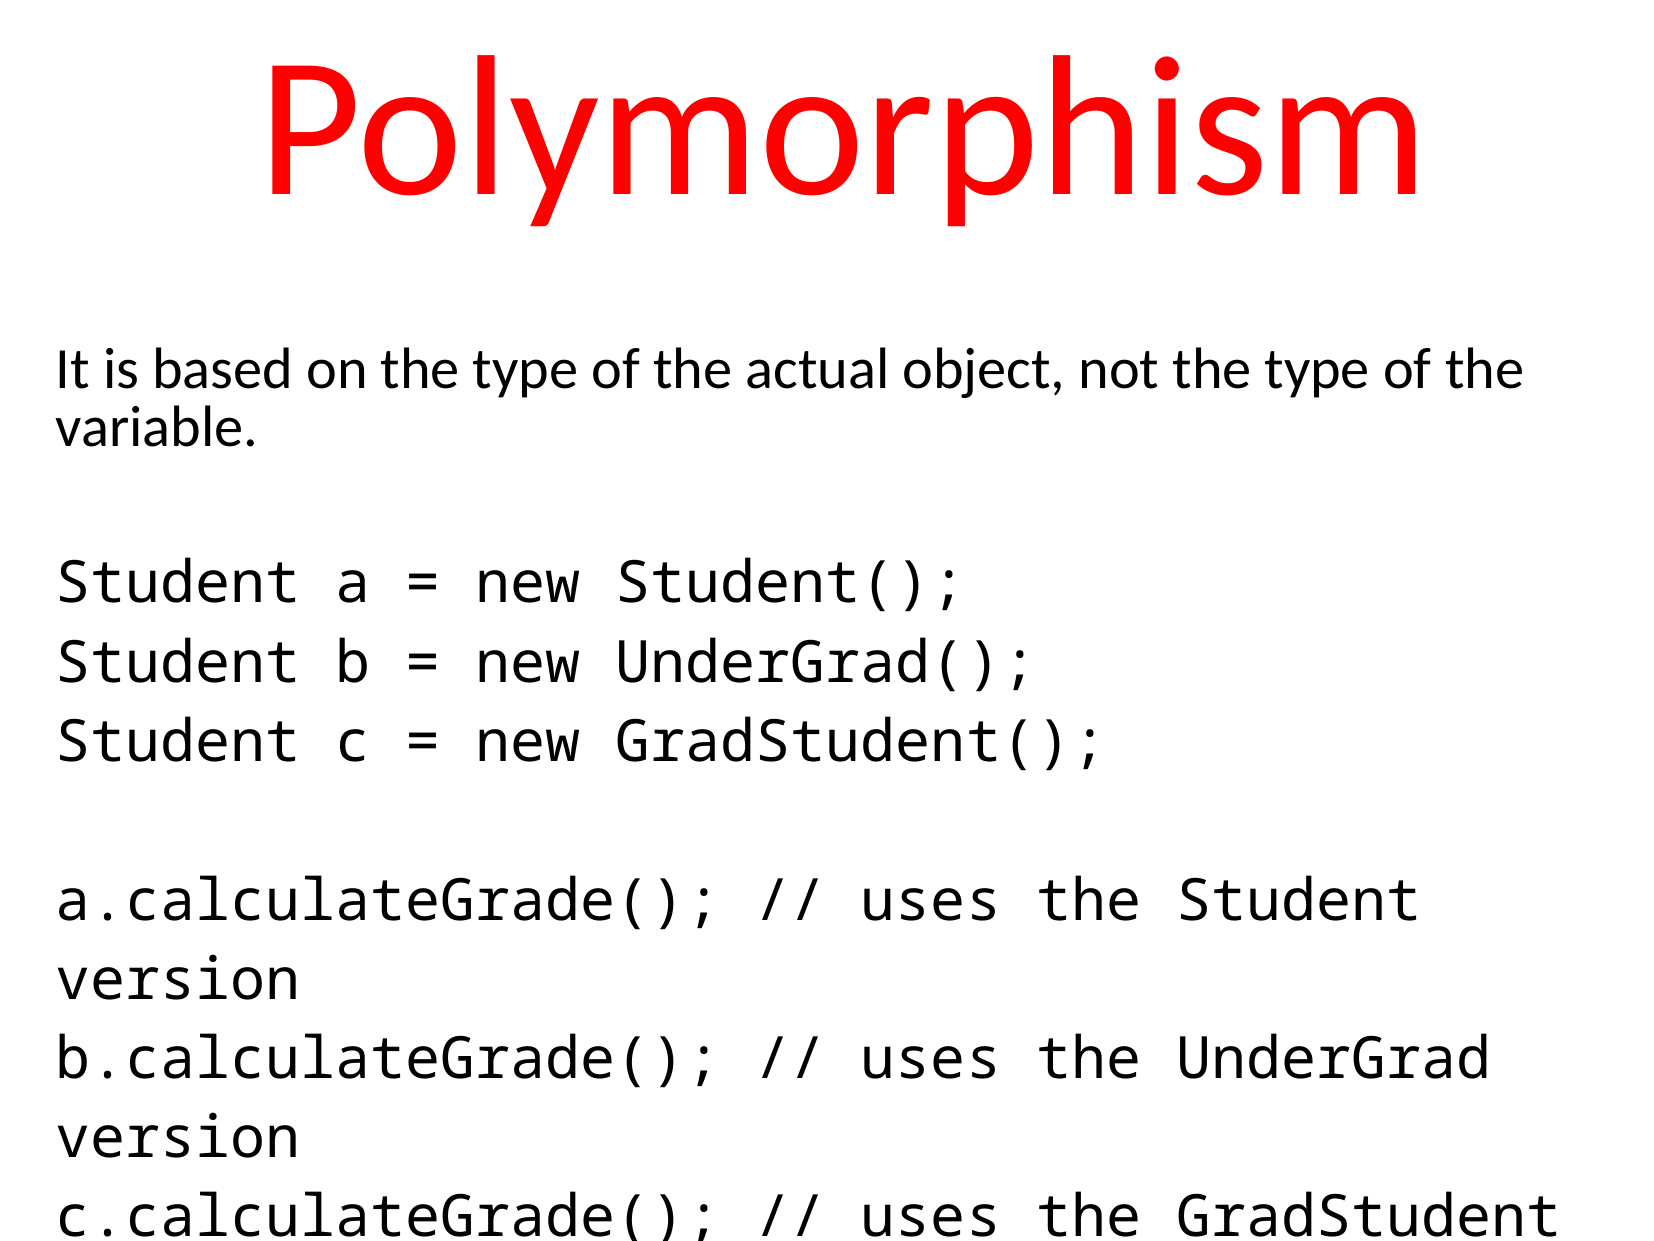

Polymorphism
It is based on the type of the actual object, not the type of the variable.
Student a = new Student();
Student b = new UnderGrad();
Student c = new GradStudent();
a.calculateGrade(); // uses the Student version
b.calculateGrade(); // uses the UnderGrad version
c.calculateGrade(); // uses the GradStudent vers
Even though the variables a, b, and c are of type student.